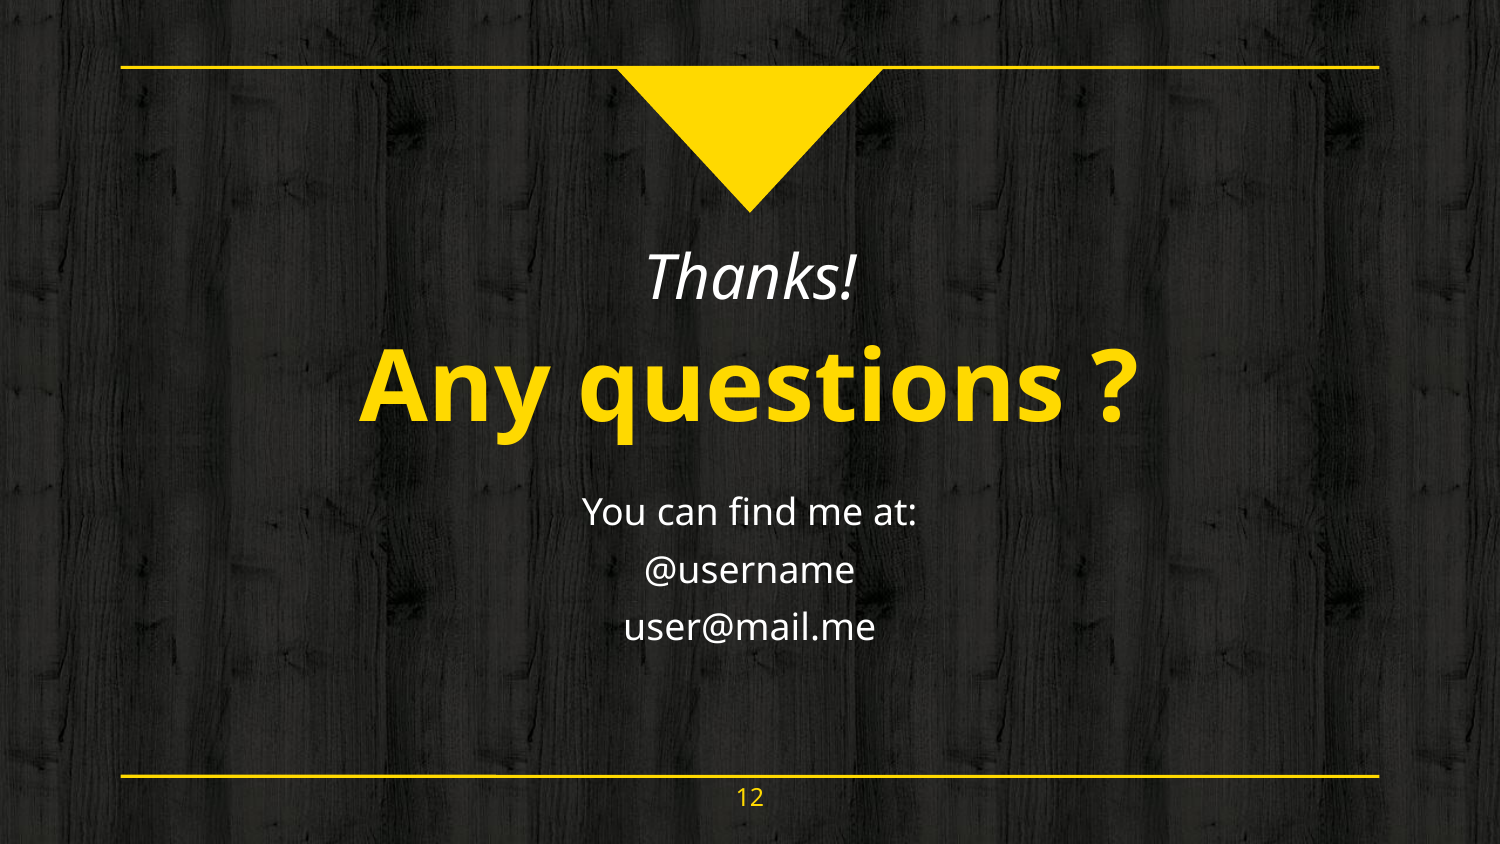

Thanks!
Any questions ?
You can find me at:
@username
user@mail.me